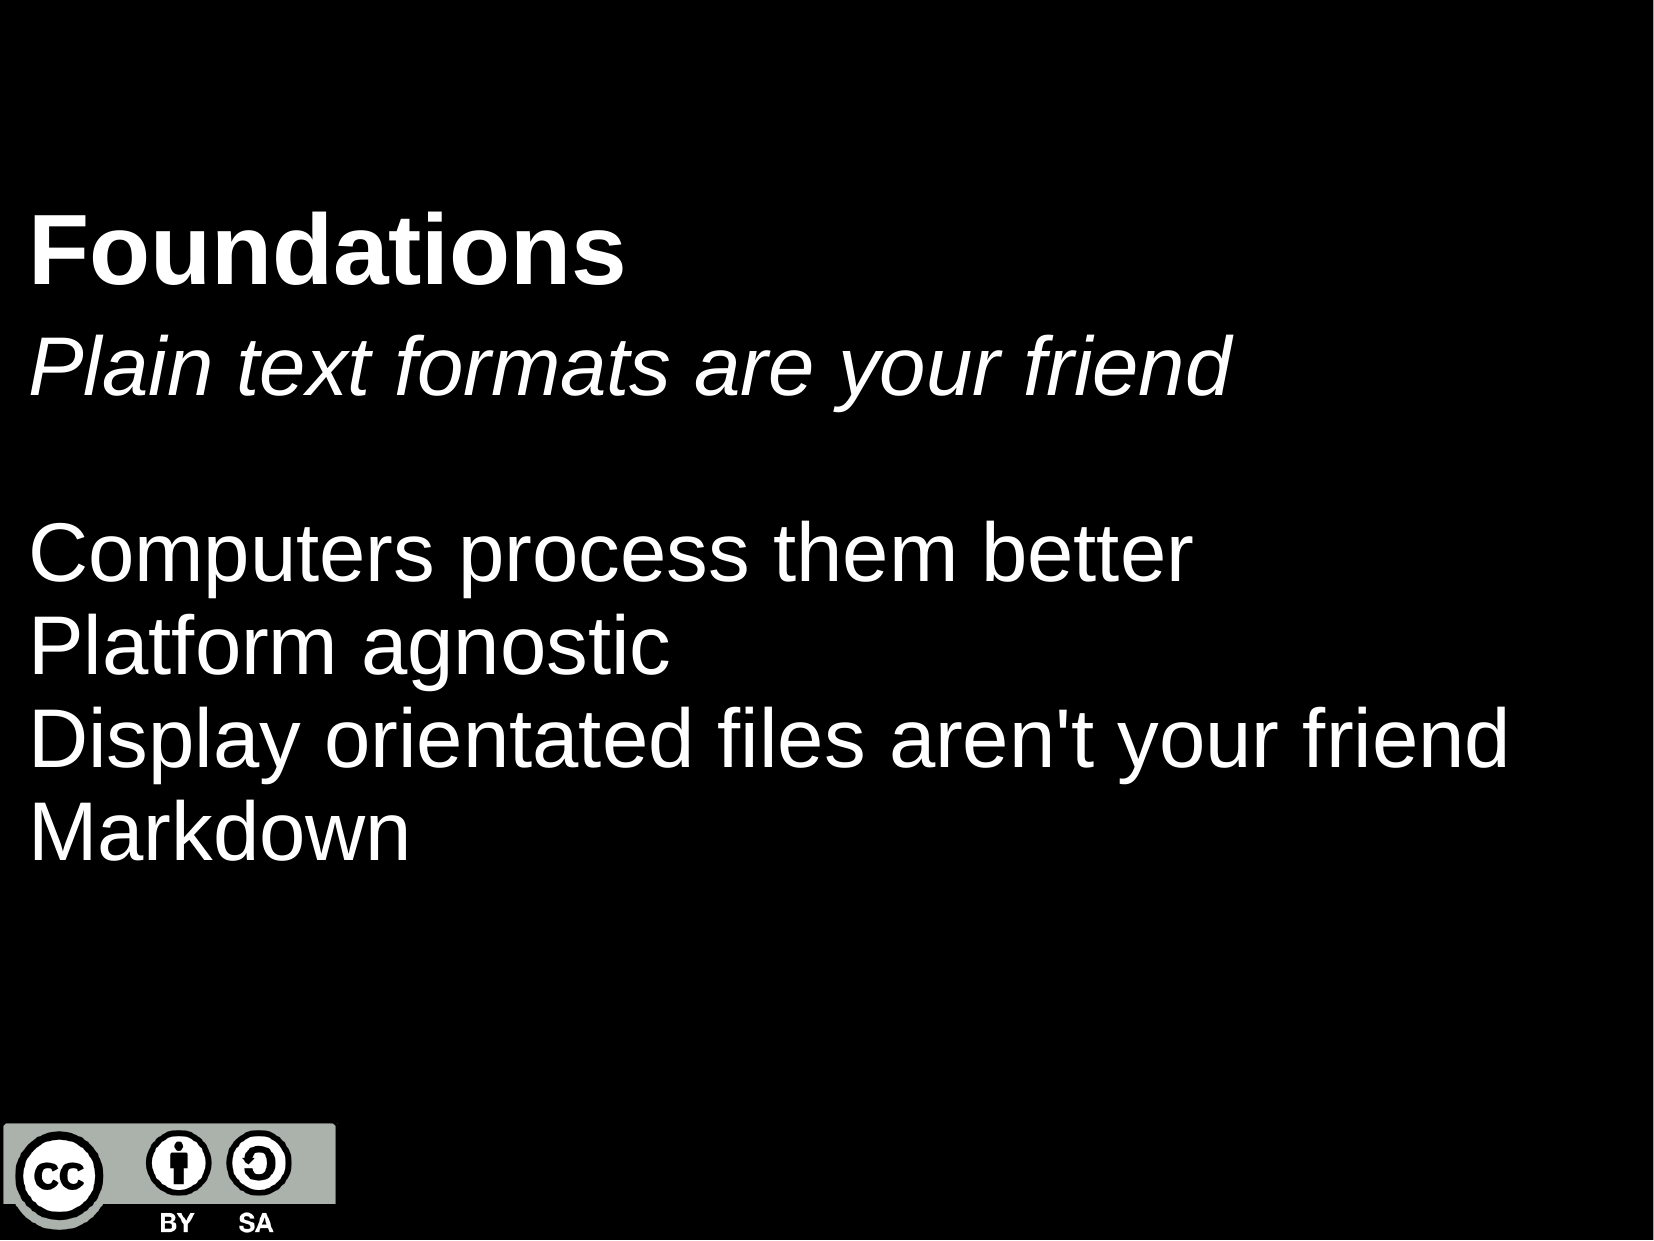

Foundations
Plain text formats are your friend
Computers process them better
Platform agnostic
Display orientated files aren't your friend
Markdown